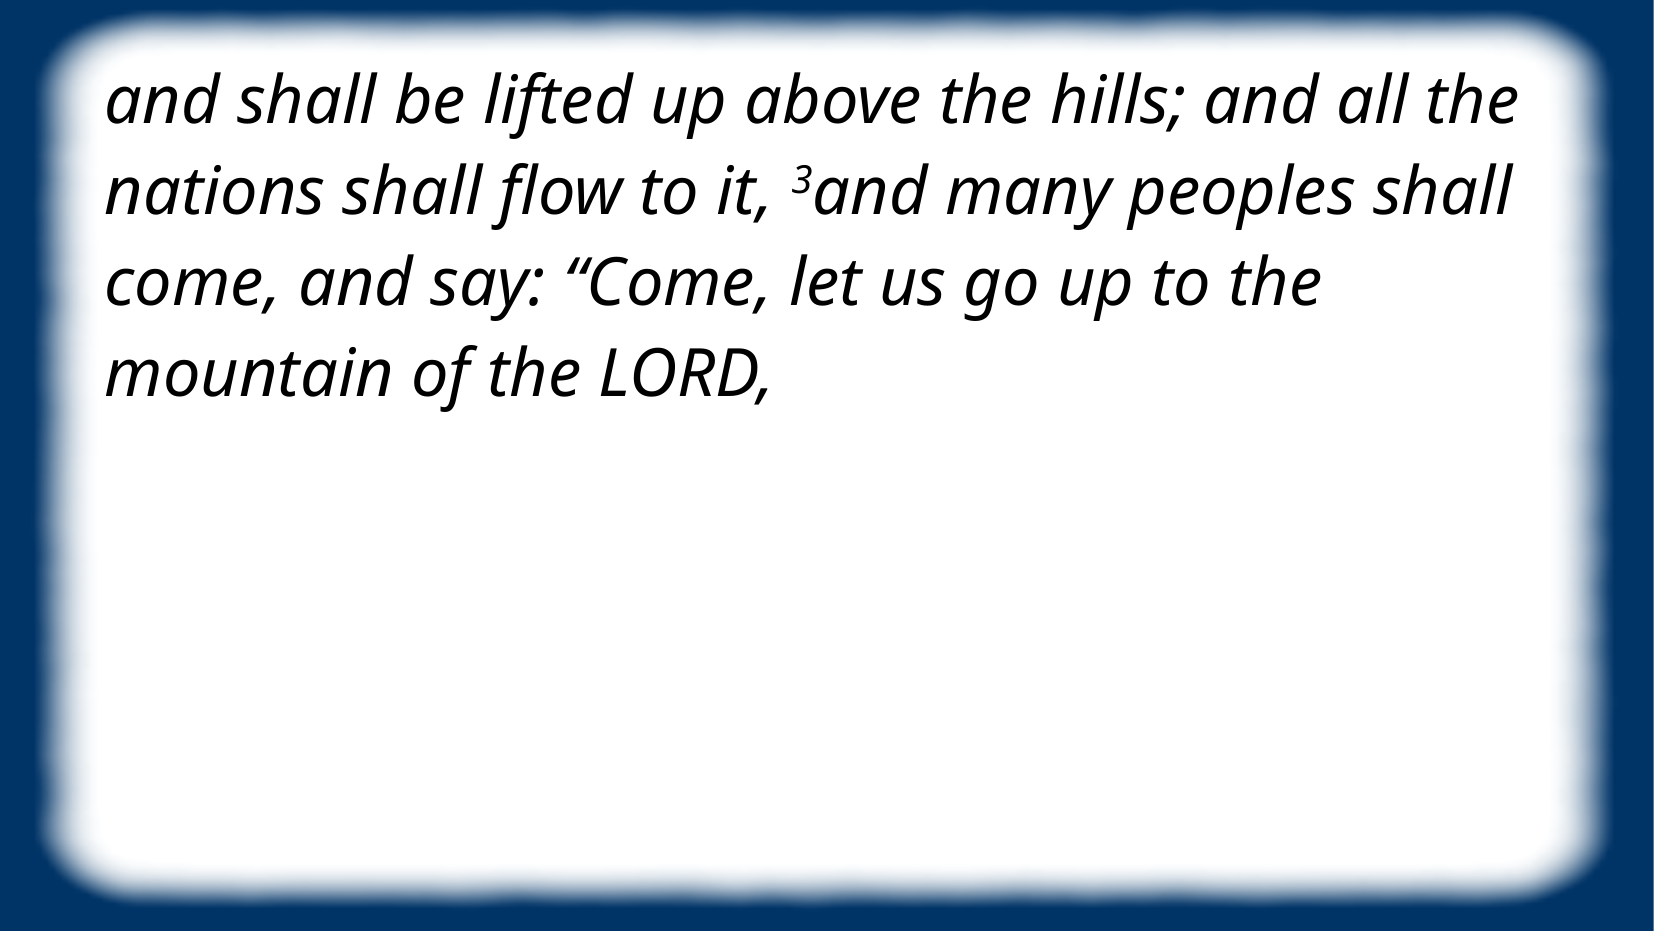

and shall be lifted up above the hills; and all the nations shall flow to it, 3and many peoples shall come, and say: “Come, let us go up to the mountain of the LORD,